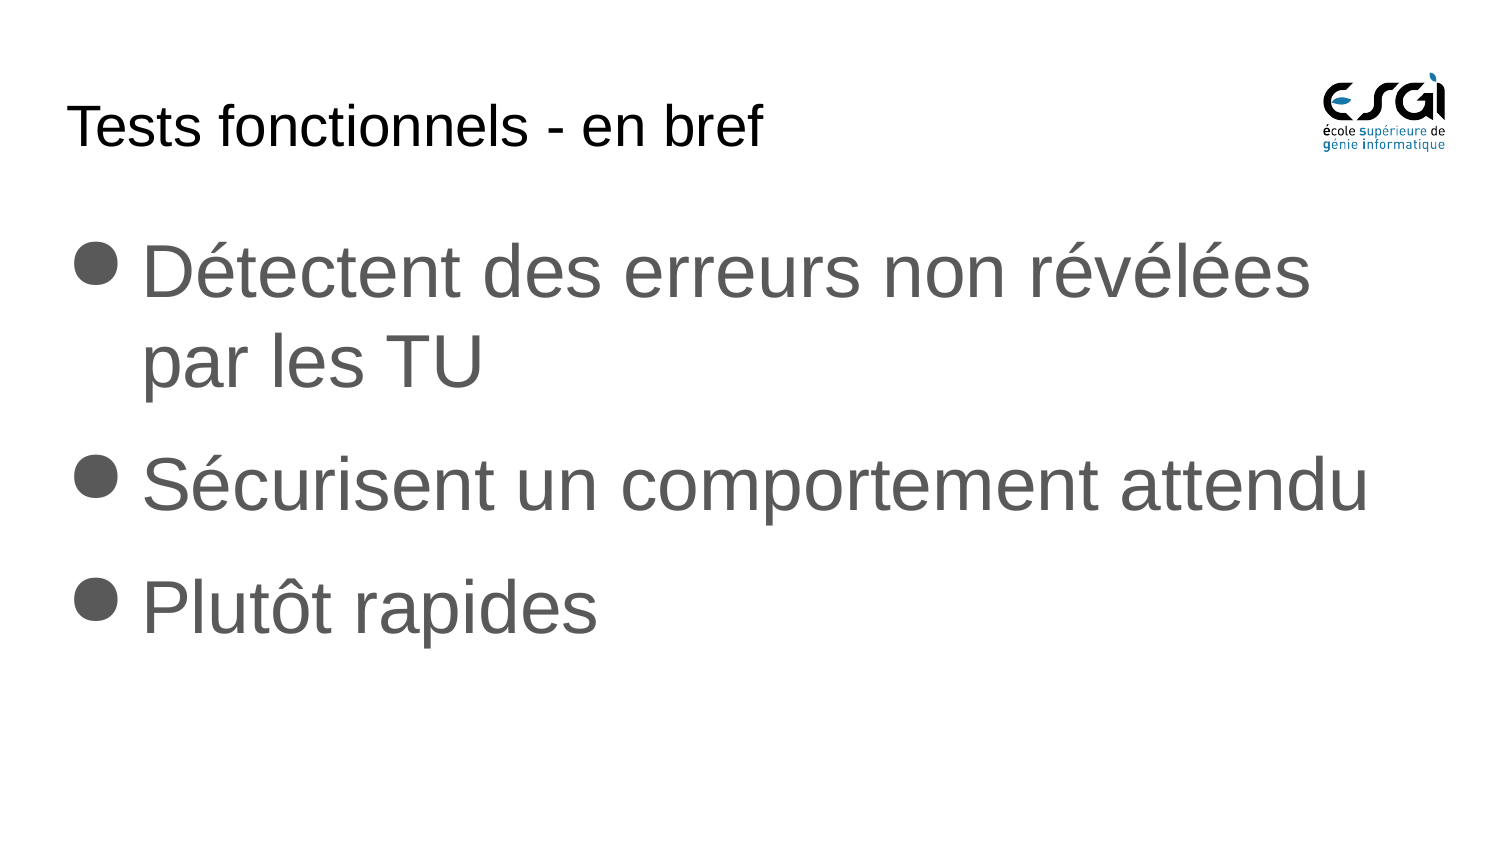

# Tests fonctionnels - en bref
Détectent des erreurs non révélées par les TU
Sécurisent un comportement attendu
Plutôt rapides